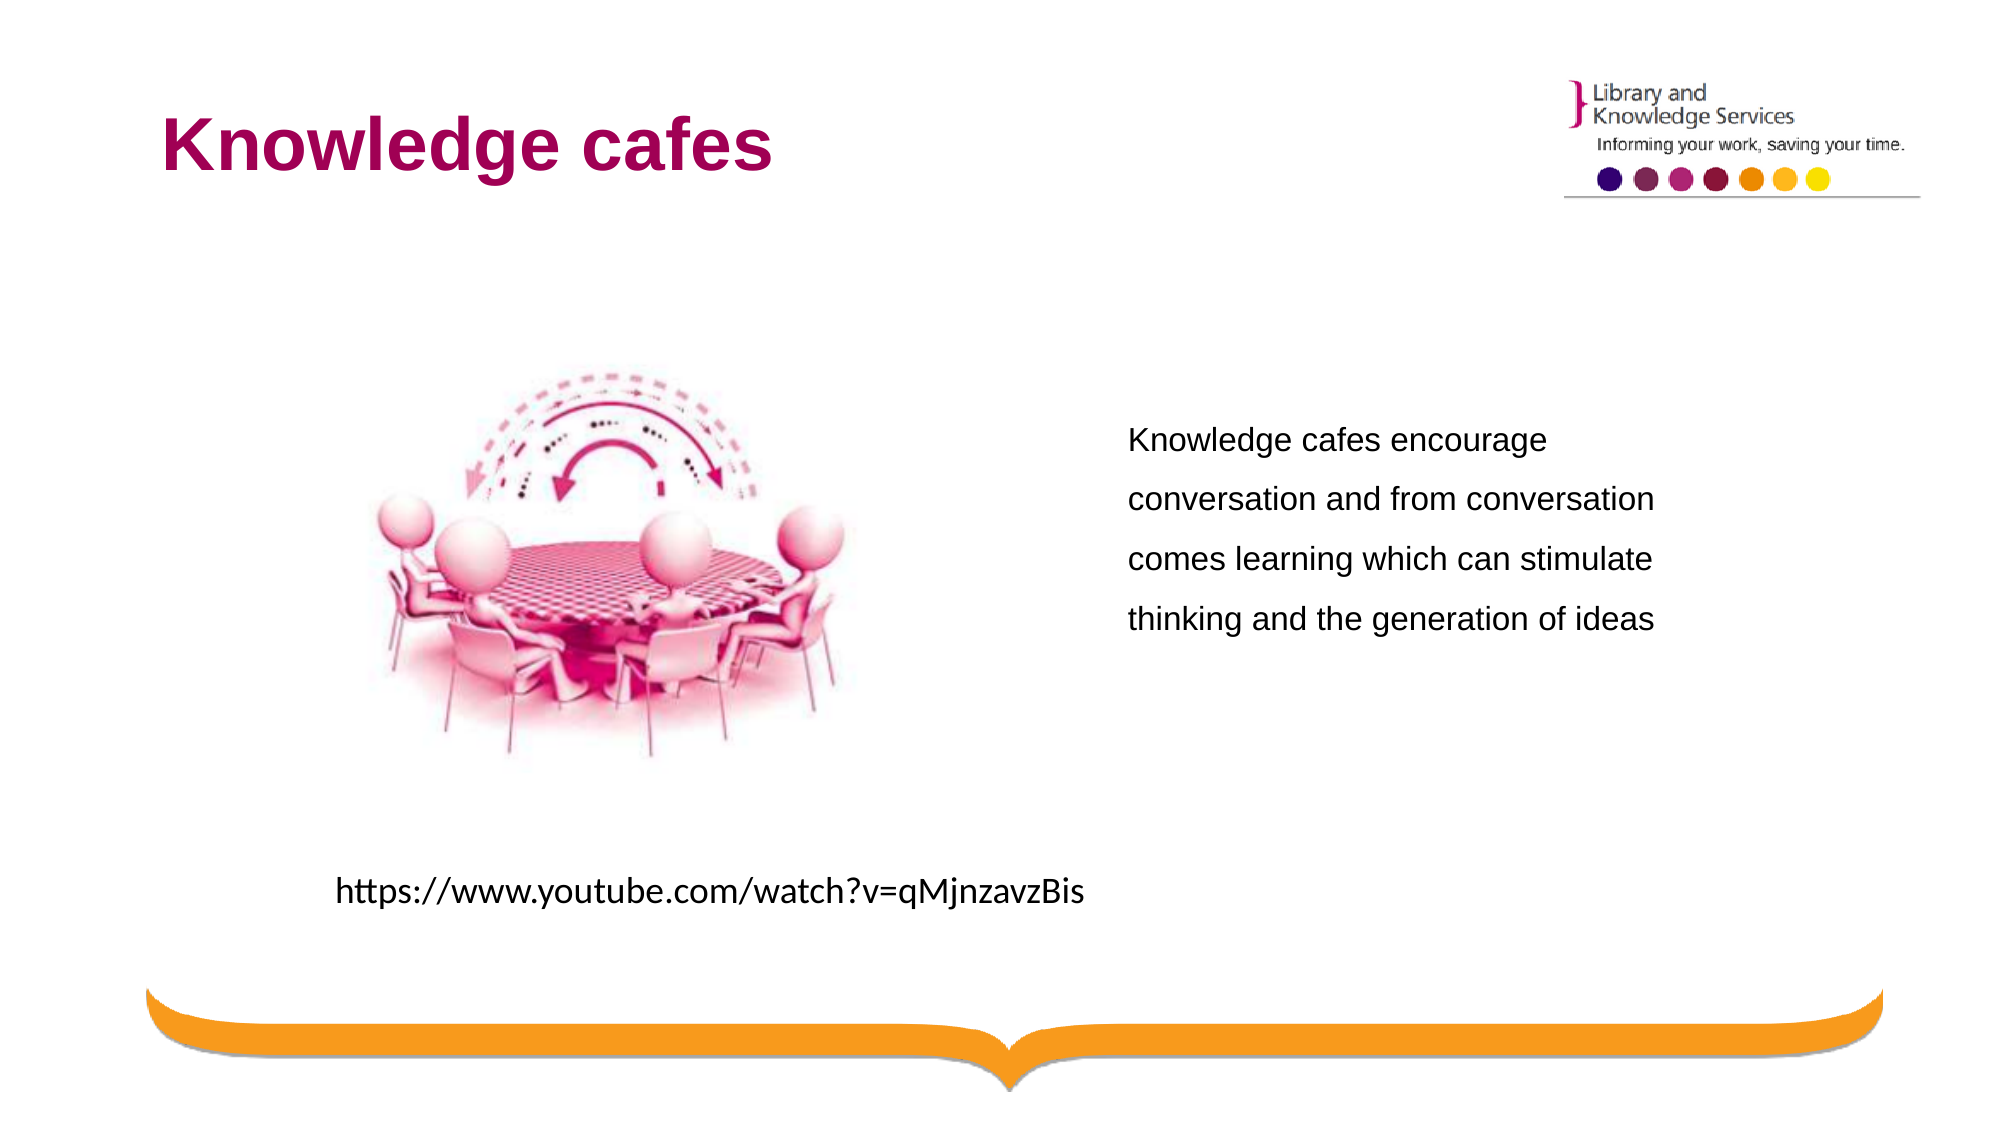

# Knowledge cafes
Knowledge cafes encourage conversation and from conversation comes learning which can stimulate thinking and the generation of ideas
https://www.youtube.com/watch?v=qMjnzavzBis